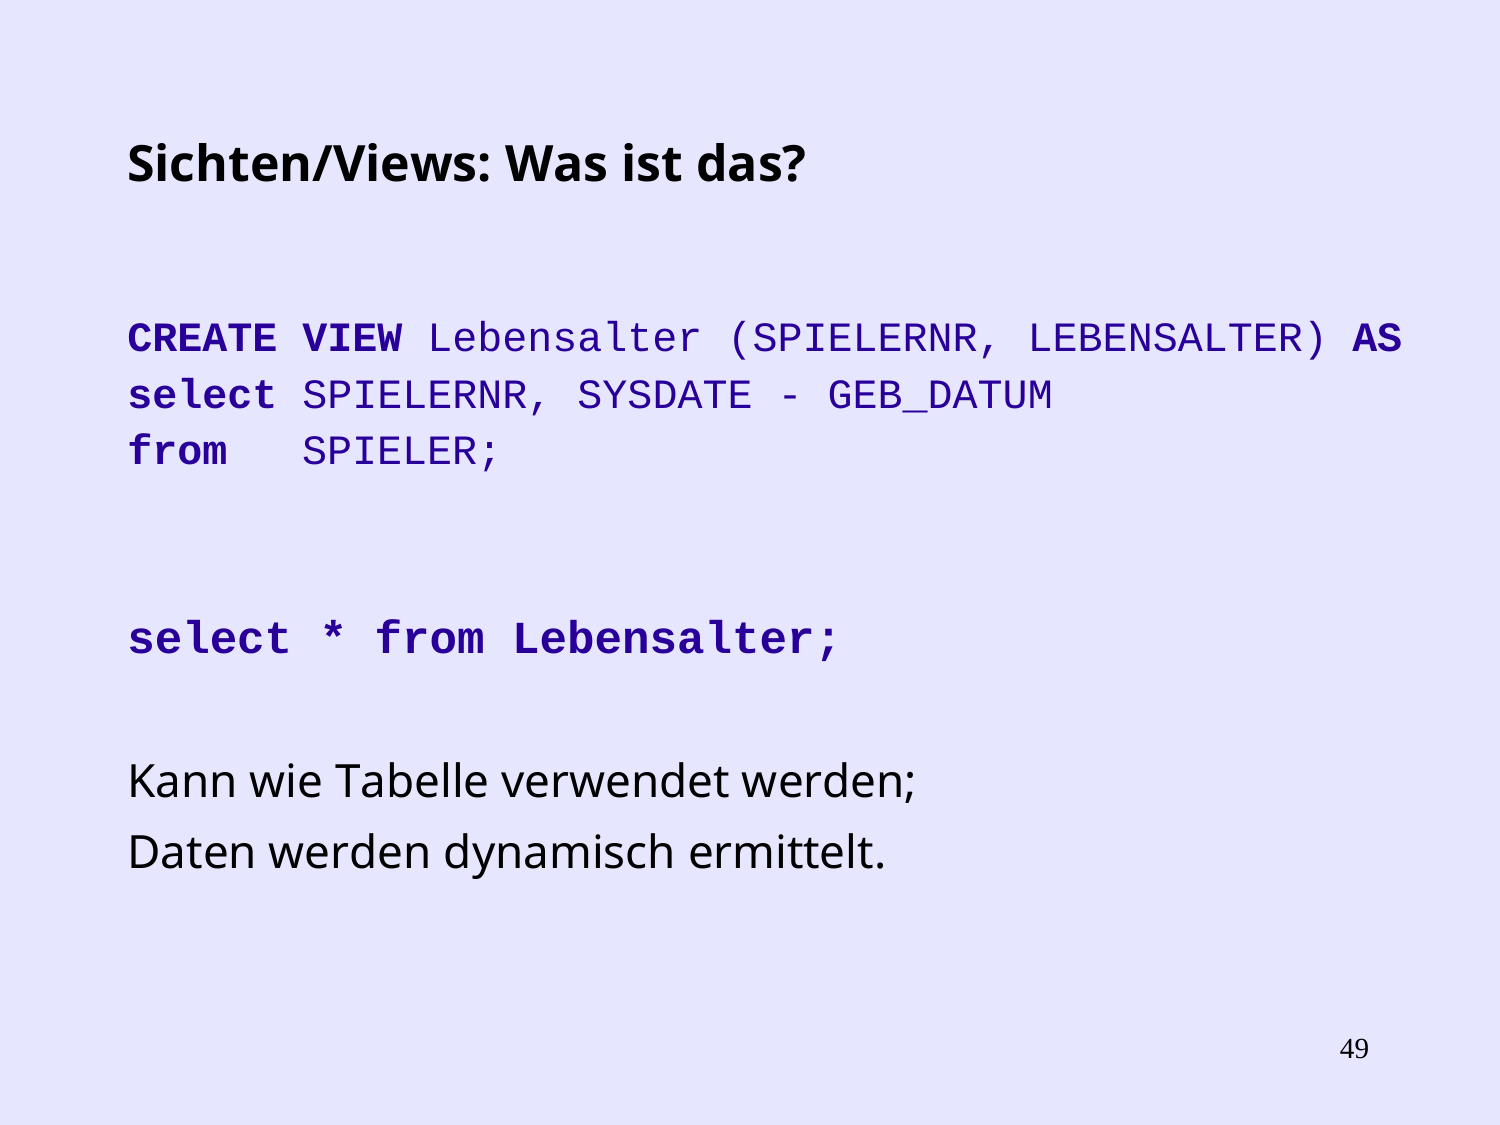

# Sichten/Views: Was ist das?
CREATE VIEW Lebensalter (SPIELERNR, LEBENSALTER) AS
select SPIELERNR, SYSDATE - GEB_DATUM
from SPIELER;
select * from Lebensalter;
Kann wie Tabelle verwendet werden;
Daten werden dynamisch ermittelt.
49